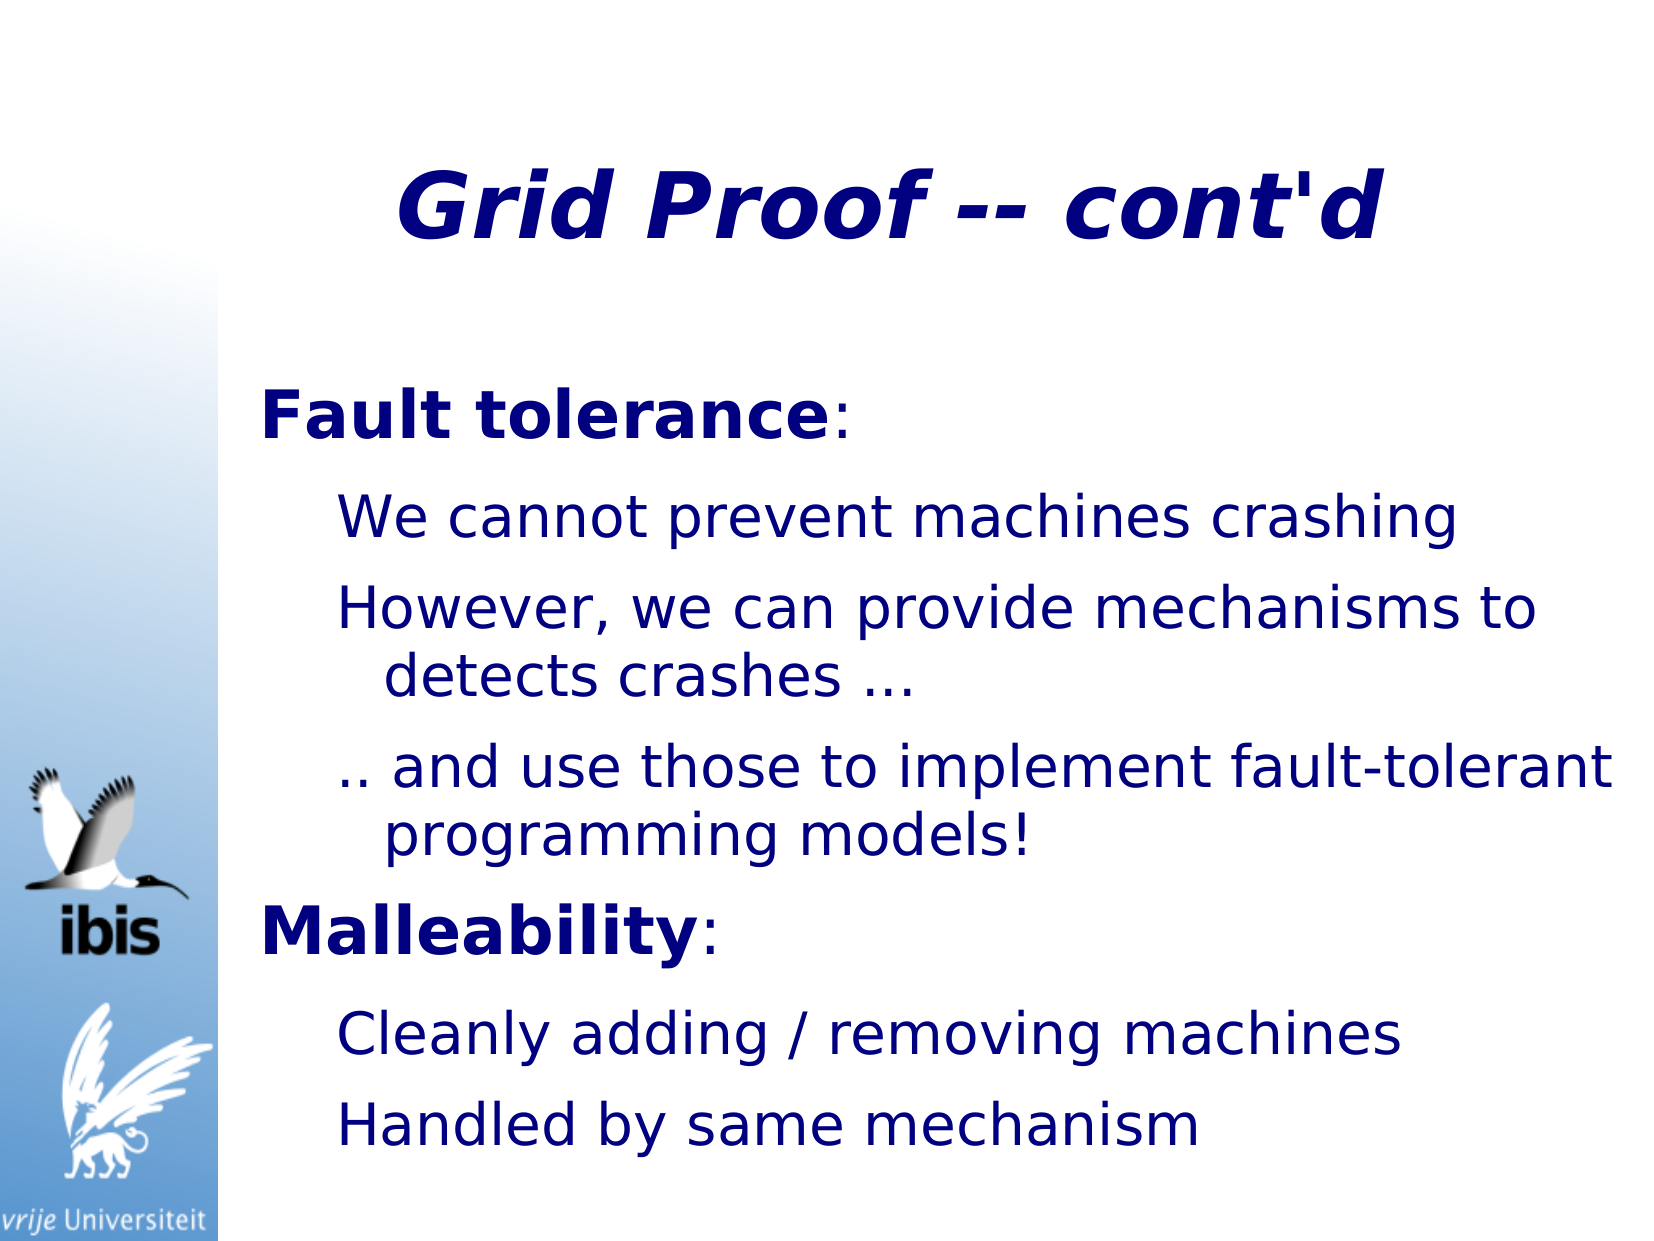

# Grid Proof -- cont'd
Fault tolerance:
We cannot prevent machines crashing
However, we can provide mechanisms to detects crashes ...
.. and use those to implement fault-tolerant programming models!
Malleability:
Cleanly adding / removing machines
Handled by same mechanism